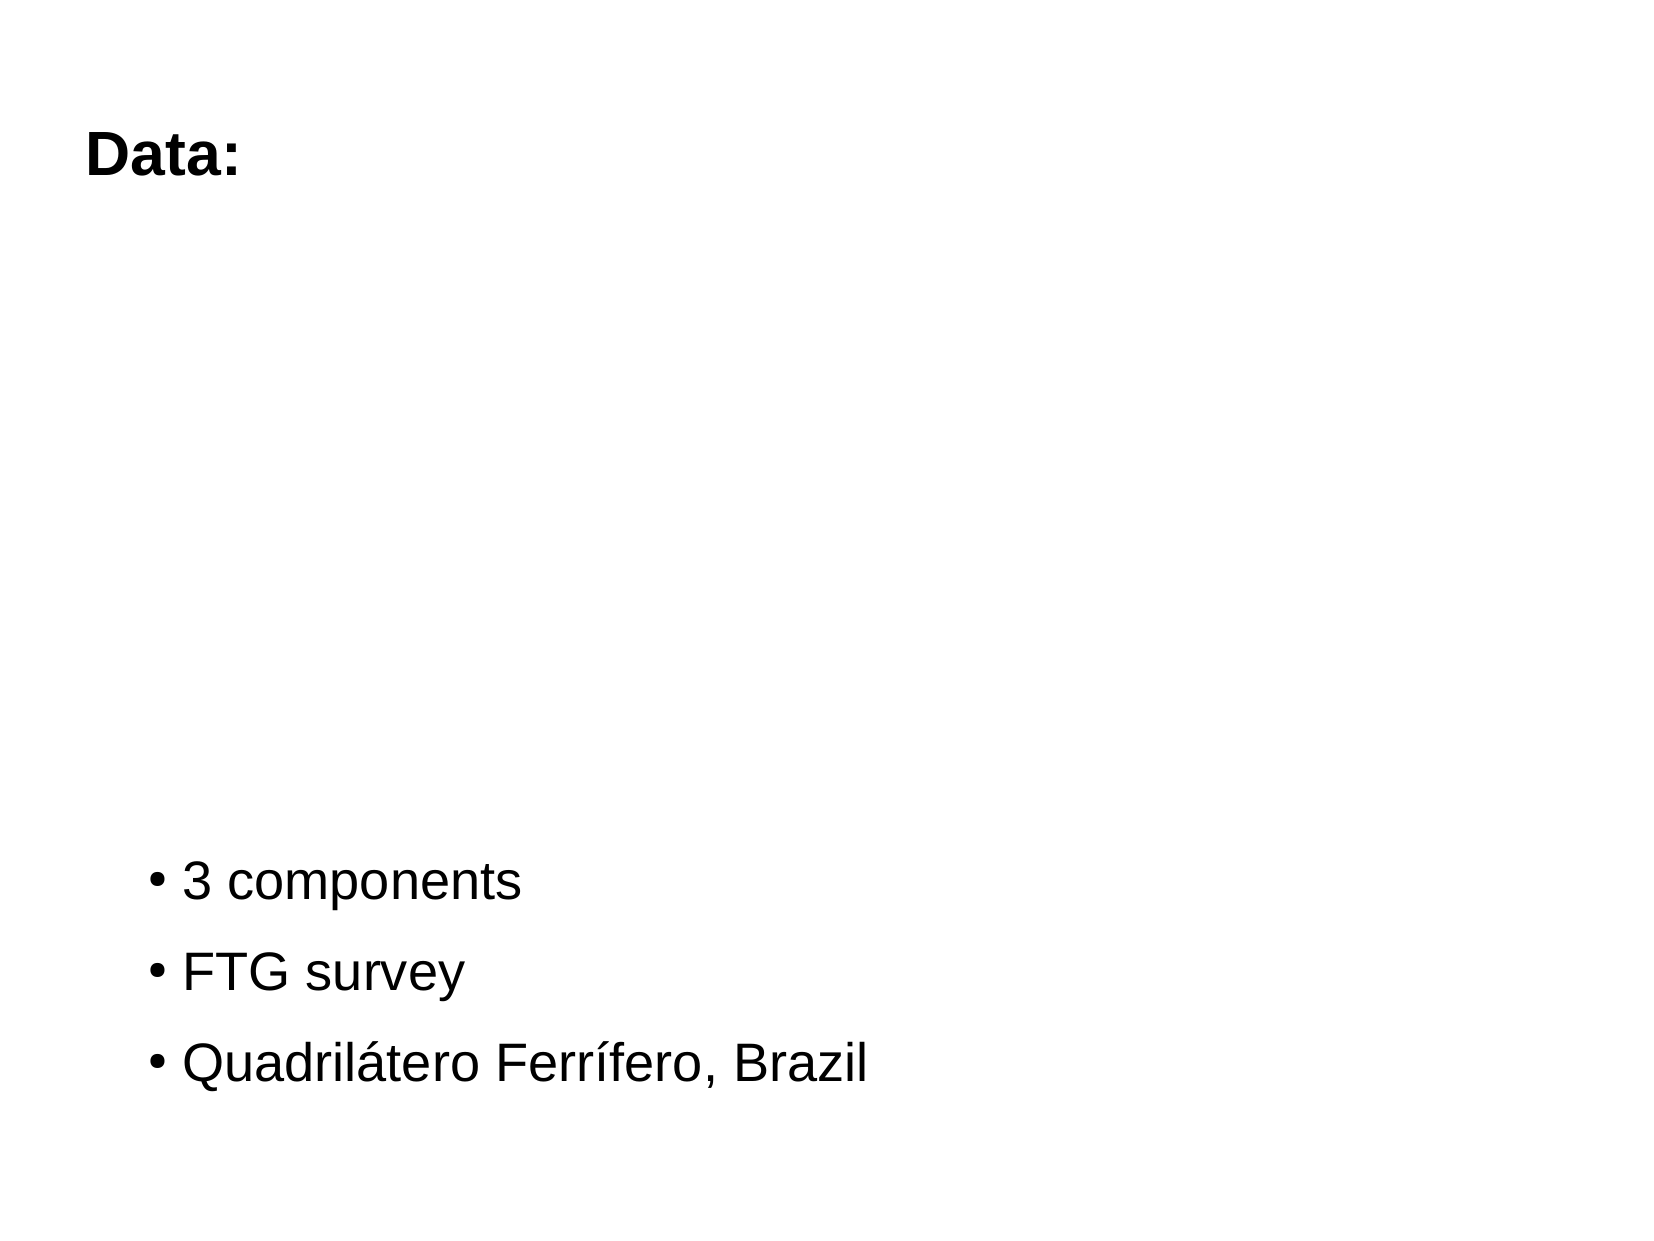

Data:
 3 components
 FTG survey
 Quadrilátero Ferrífero, Brazil